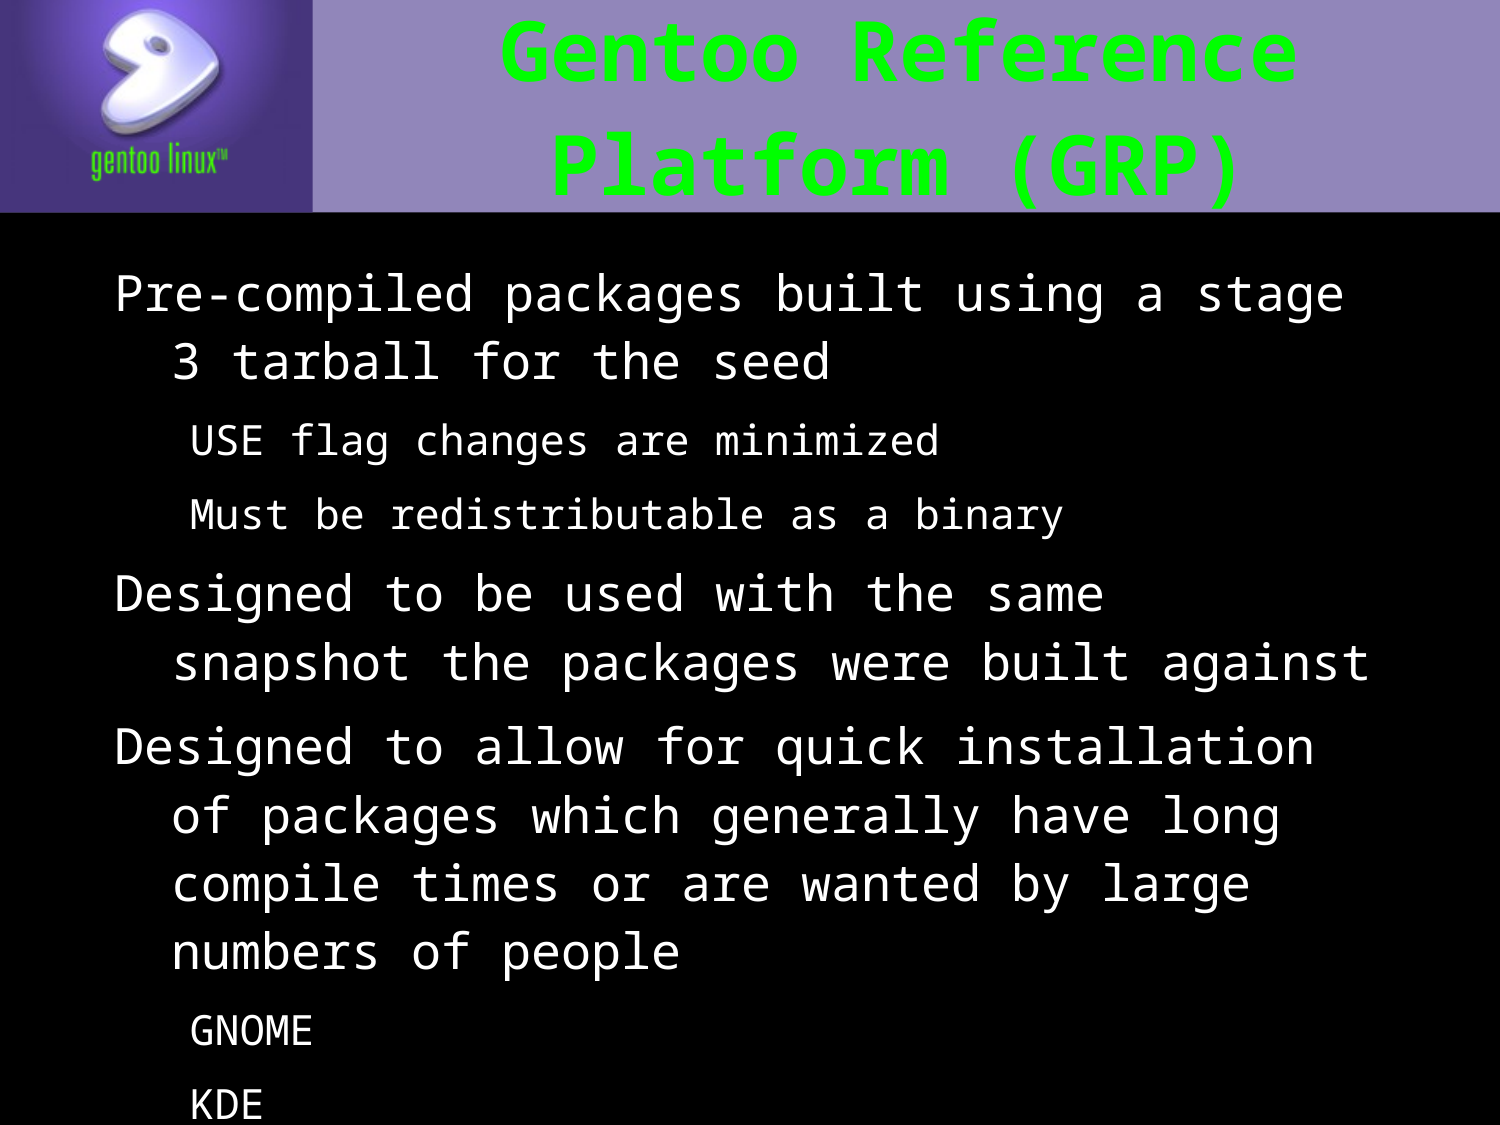

# Gentoo Reference Platform (GRP)
Pre-compiled packages built using a stage 3 tarball for the seed
USE flag changes are minimized
Must be redistributable as a binary
Designed to be used with the same snapshot the packages were built against
Designed to allow for quick installation of packages which generally have long compile times or are wanted by large numbers of people
GNOME
KDE
OpenOffice.org